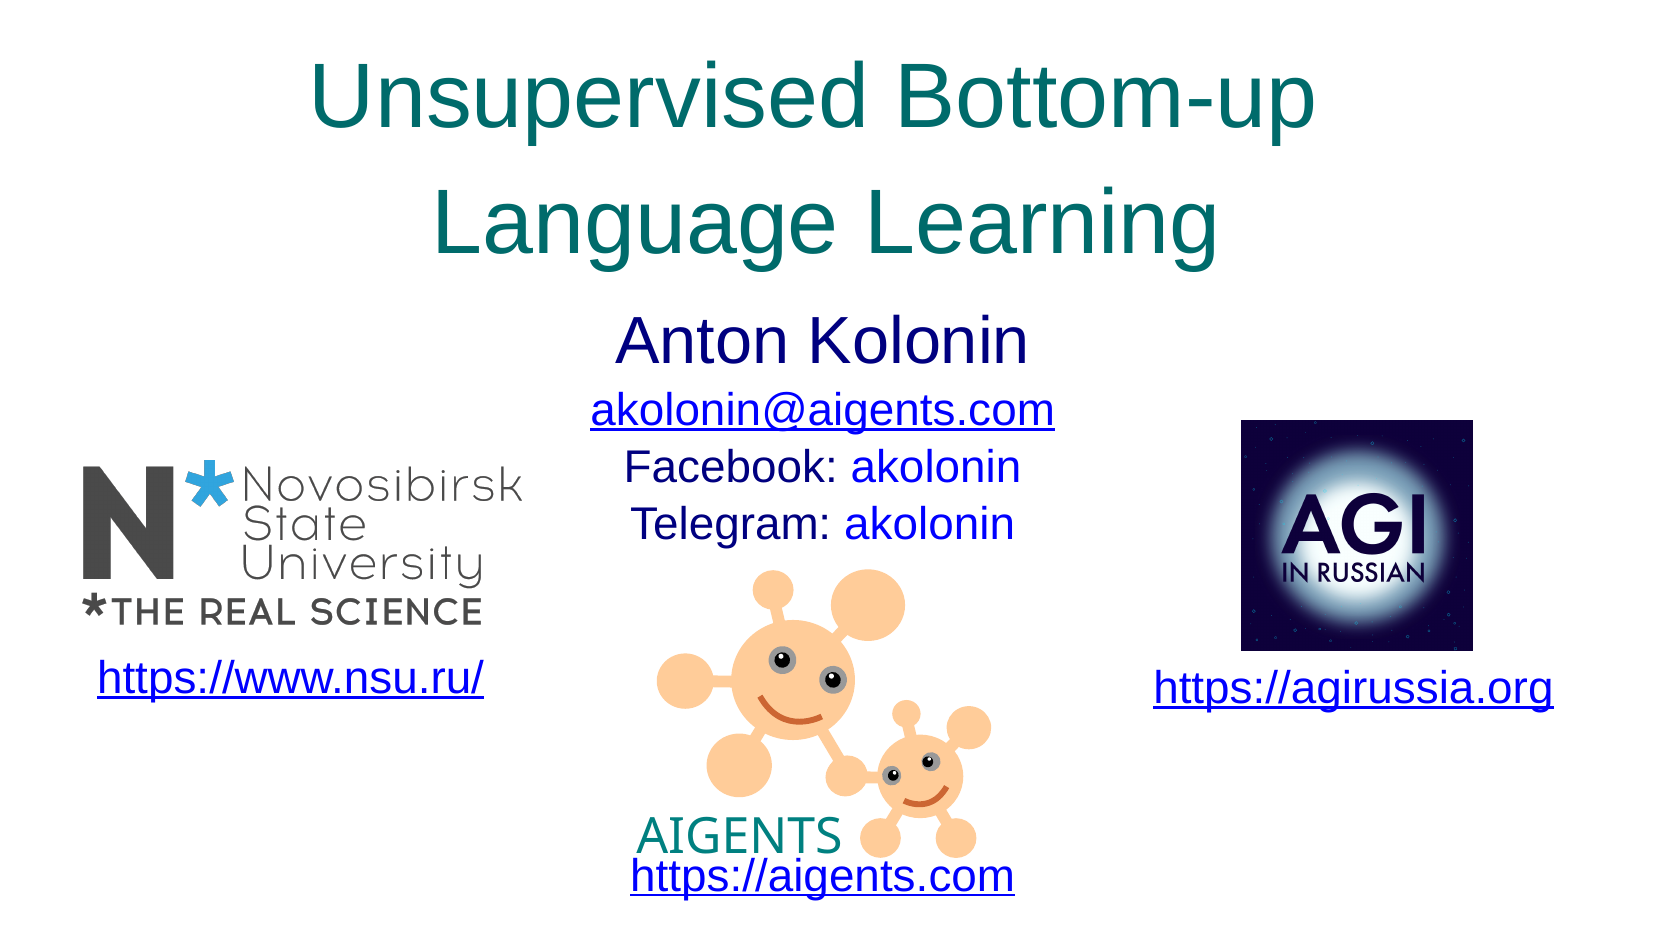

Unsupervised Bottom-up
Language Learning
Anton Kolonin
akolonin@aigents.com
Facebook: akolonin
Telegram: akolonin
https://agirussia.org
AIGENTS
https://www.nsu.ru/
https://aigents.com